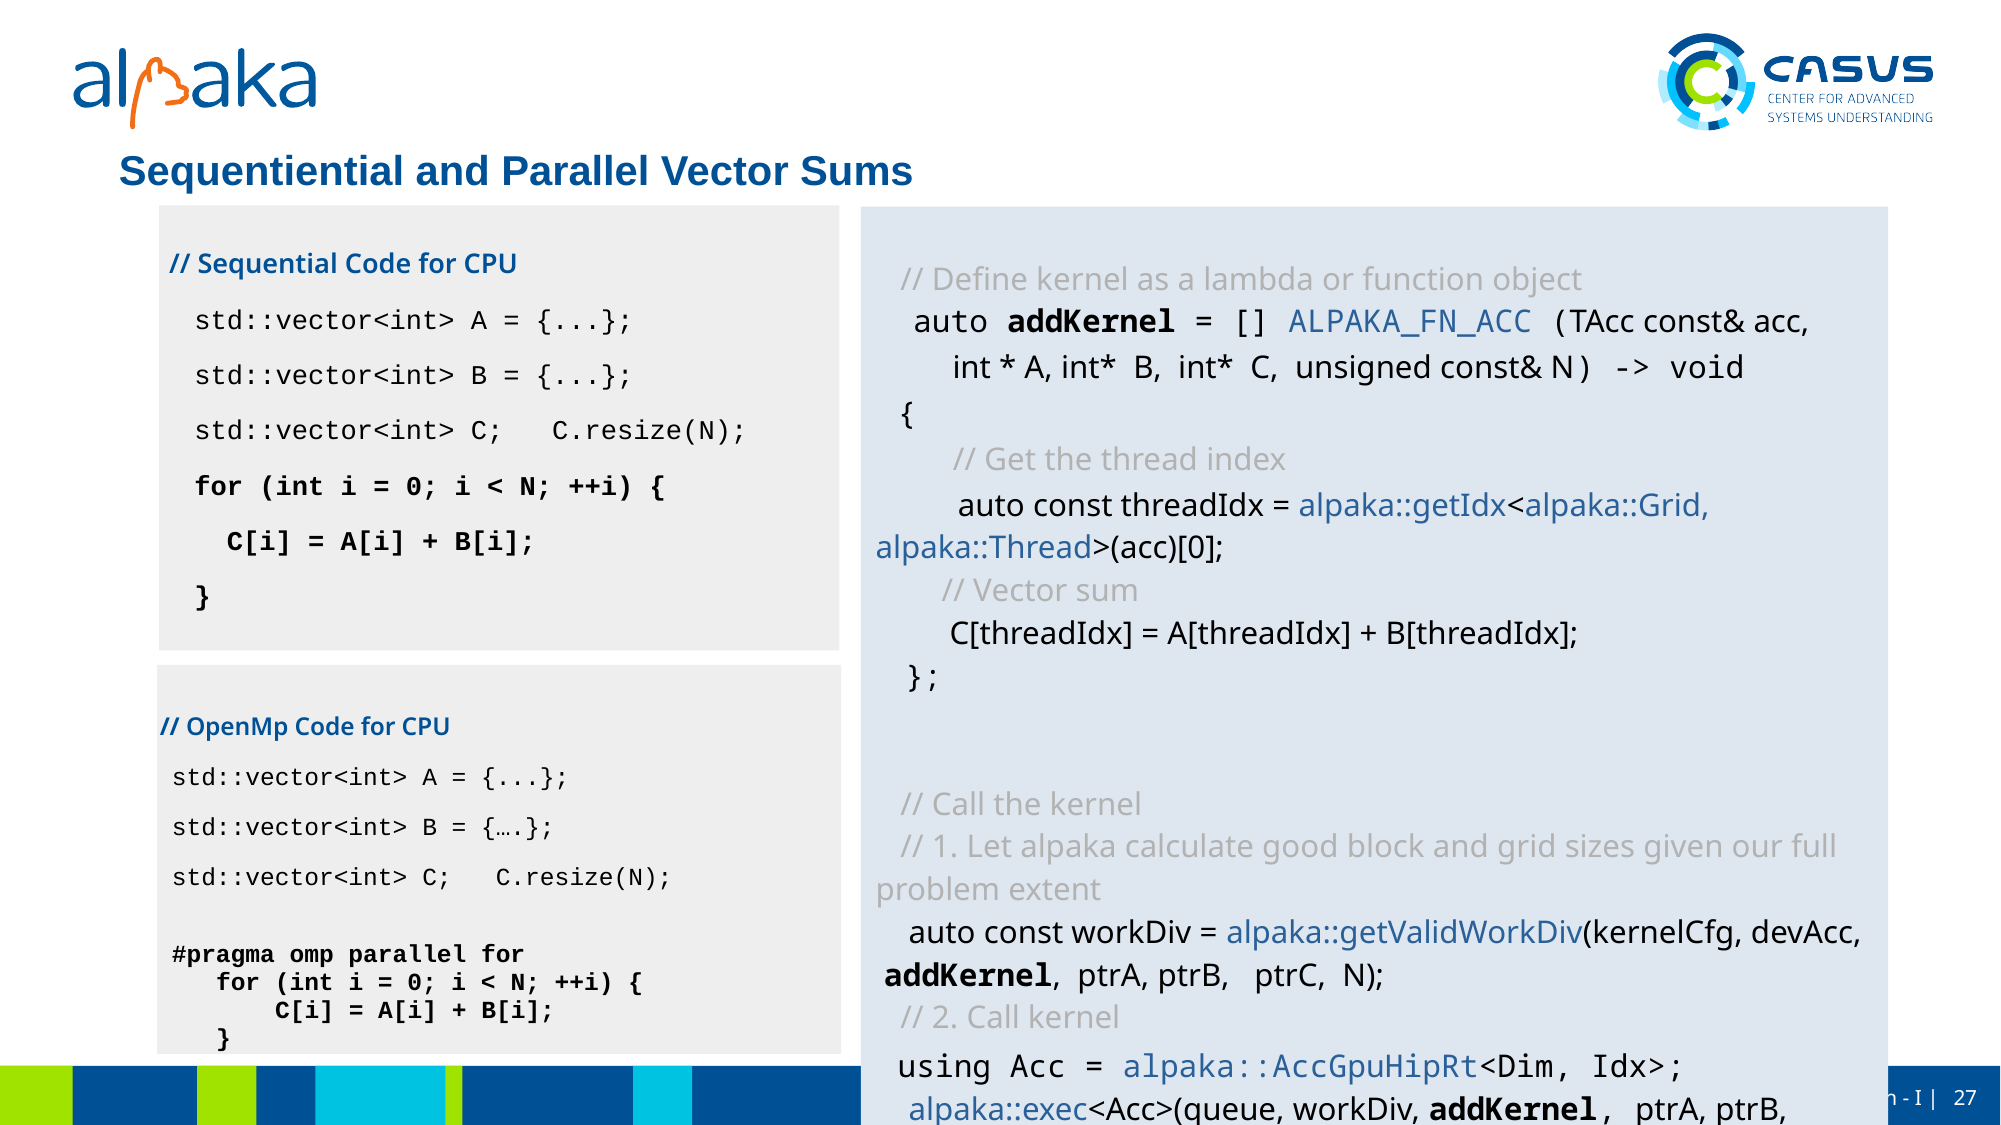

Sequentiential and Parallel Vector Sums
 // Sequential Code for CPU
std::vector<int> A = {...};
std::vector<int> B = {...};
std::vector<int> C; C.resize(N);
for (int i = 0; i < N; ++i) {
 C[i] = A[i] + B[i];
}
 // Define kernel as a lambda or function object
 auto addKernel = [] ALPAKA_FN_ACC (TAcc const& acc,
 	int * A, int* B, int* C, unsigned const& N) -> void
 {
 // Get the thread index
 	 auto const threadIdx = alpaka::getIdx<alpaka::Grid, alpaka::Thread>(acc)[0];
 // Vector sum
 	C[threadIdx] = A[threadIdx] + B[threadIdx];
 } ;
 // Call the kernel
 // 1. Let alpaka calculate good block and grid sizes given our full problem extent
 auto const workDiv = alpaka::getValidWorkDiv(kernelCfg, devAcc, addKernel, ptrA, ptrB, ptrC, N);
 // 2. Call kernel
 using Acc = alpaka::AccGpuHipRt<Dim, Idx>;
 alpaka::exec<Acc>(queue, workDiv, addKernel, ptrA, ptrB, ptrC, N );
# // OpenMp Code for CPU
 std::vector<int> A = {...};
 std::vector<int> B = {….};
 std::vector<int> C; C.resize(N);
 #pragma omp parallel for
 for (int i = 0; i < N; ++i) {
 C[i] = A[i] + B[i];
 }
Plasma-Pepsc Worksop Section - I
27